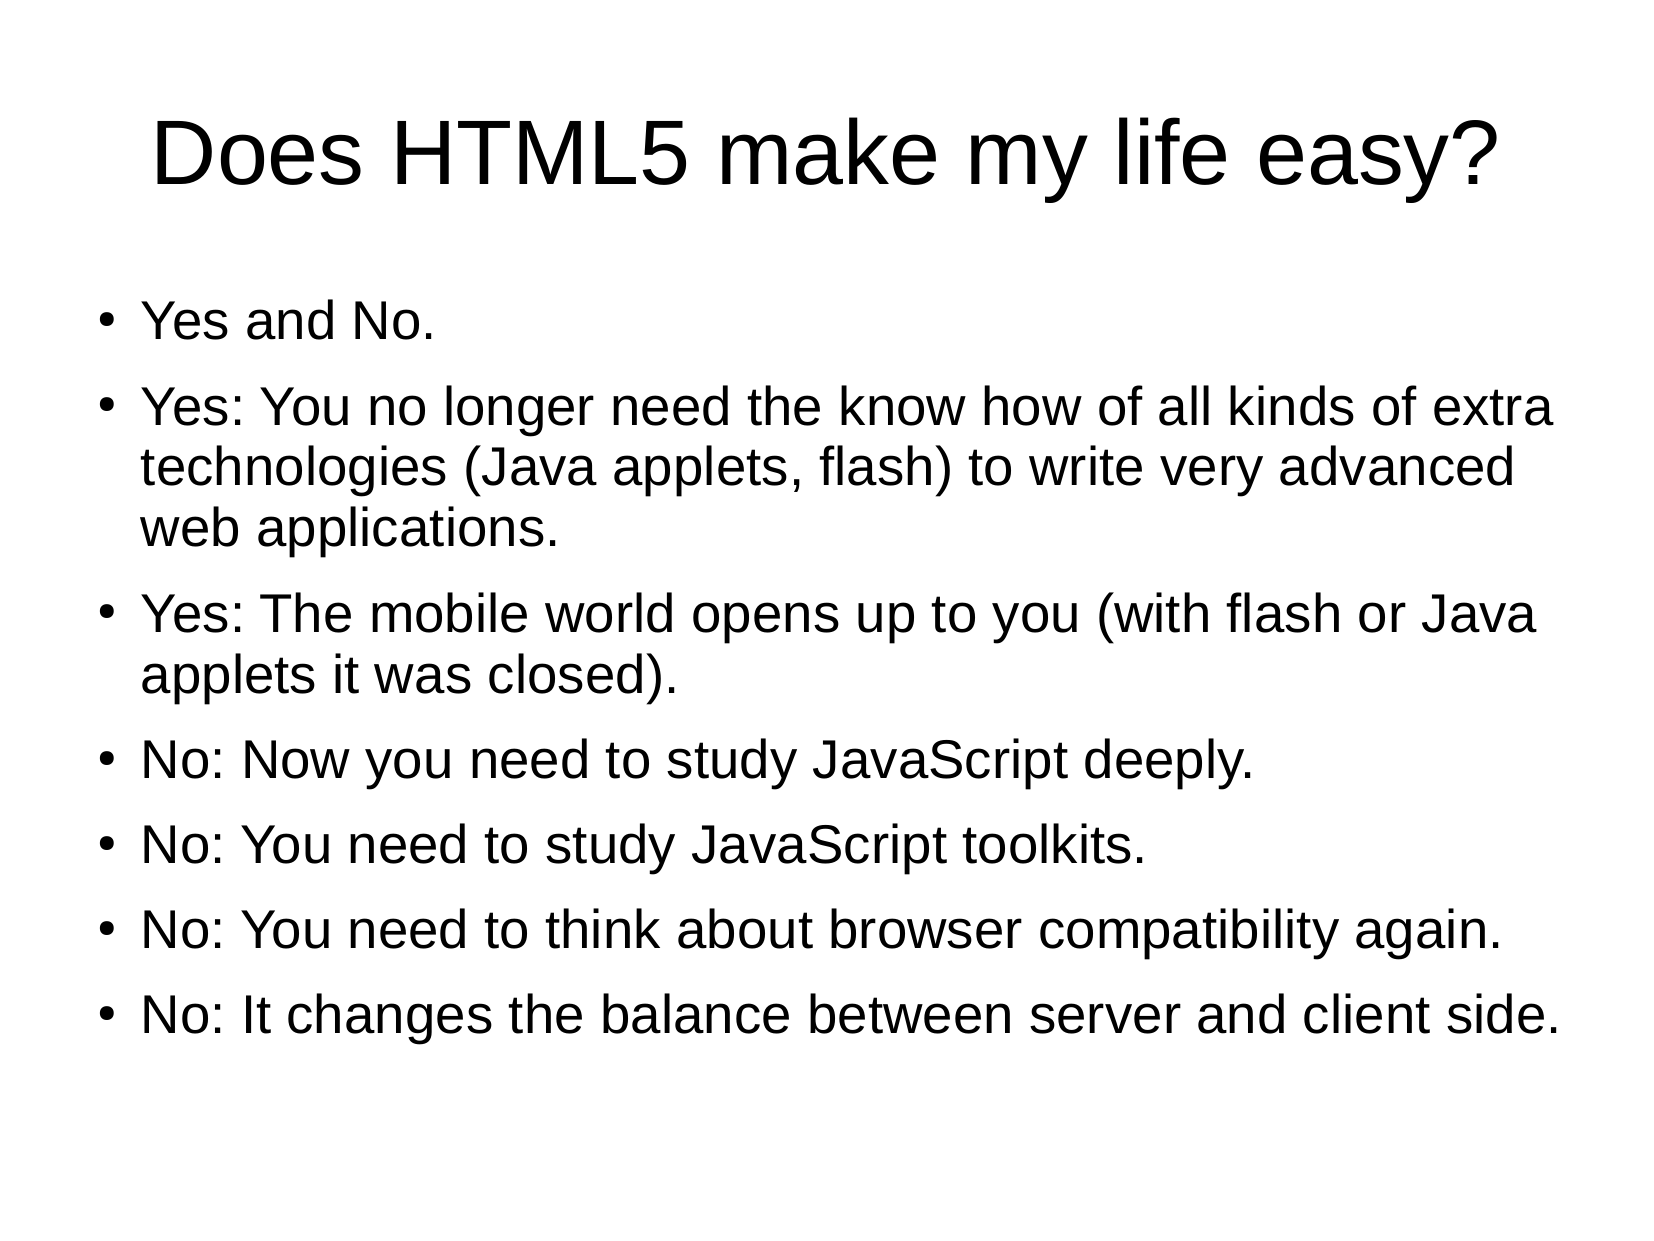

# Does HTML5 make my life easy?
Yes and No.
Yes: You no longer need the know how of all kinds of extra technologies (Java applets, flash) to write very advanced web applications.
Yes: The mobile world opens up to you (with flash or Java applets it was closed).
No: Now you need to study JavaScript deeply.
No: You need to study JavaScript toolkits.
No: You need to think about browser compatibility again.
No: It changes the balance between server and client side.